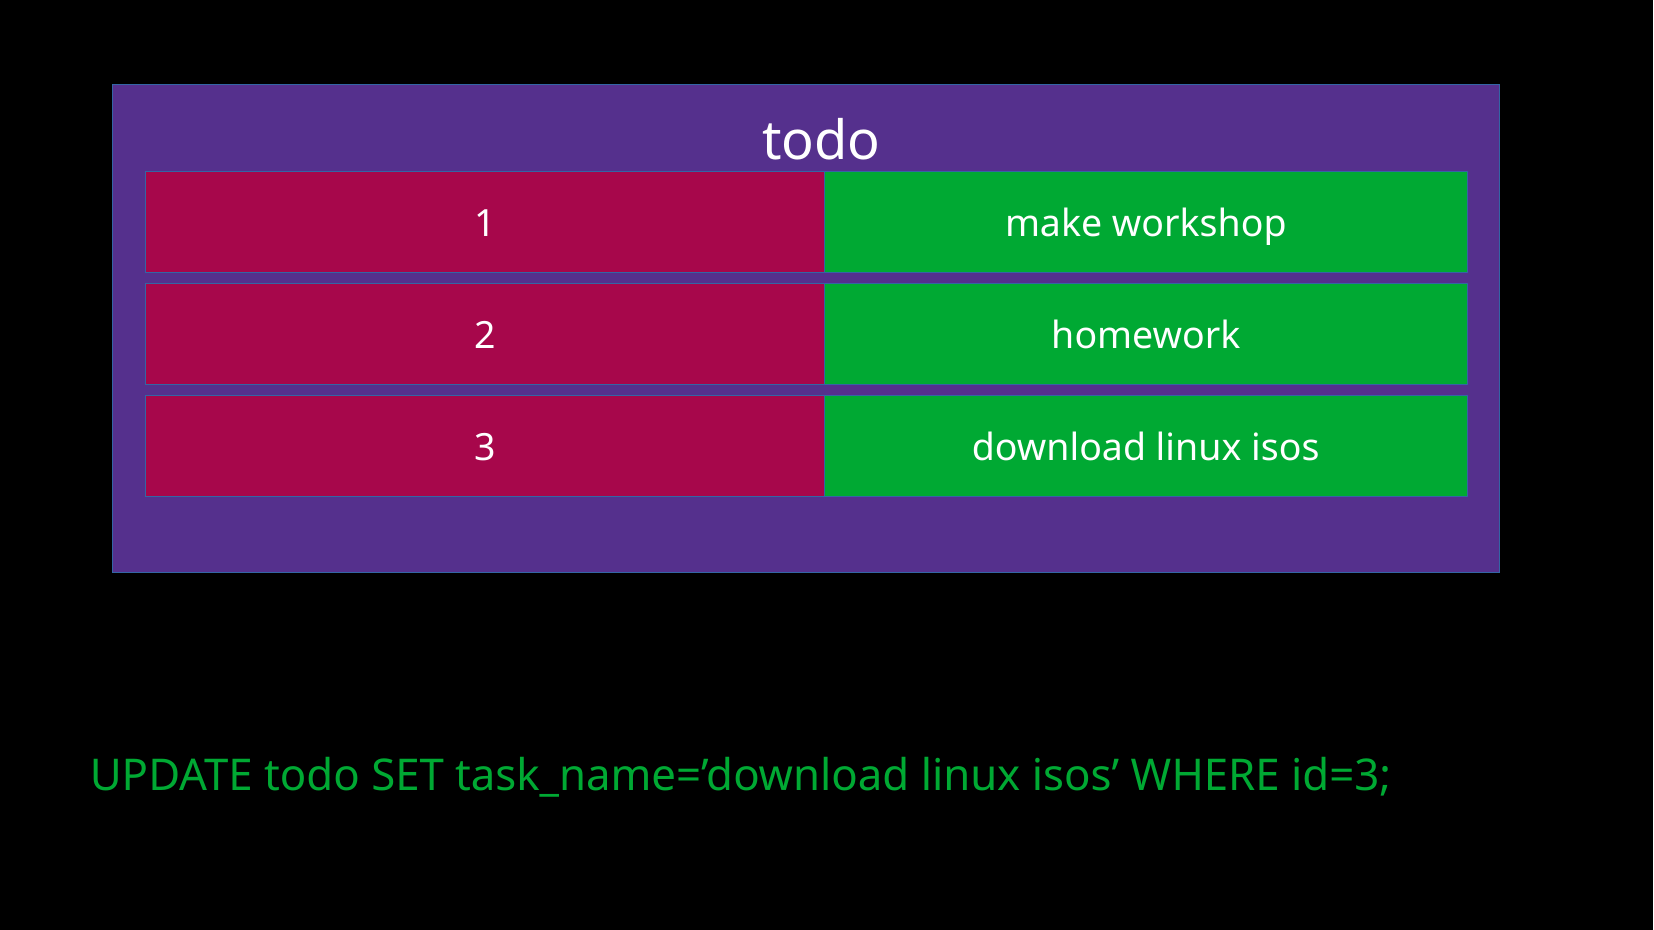

todo
1
make workshop
2
homework
3
download linux isos
UPDATE todo SET task_name=’download linux isos’ WHERE id=3;